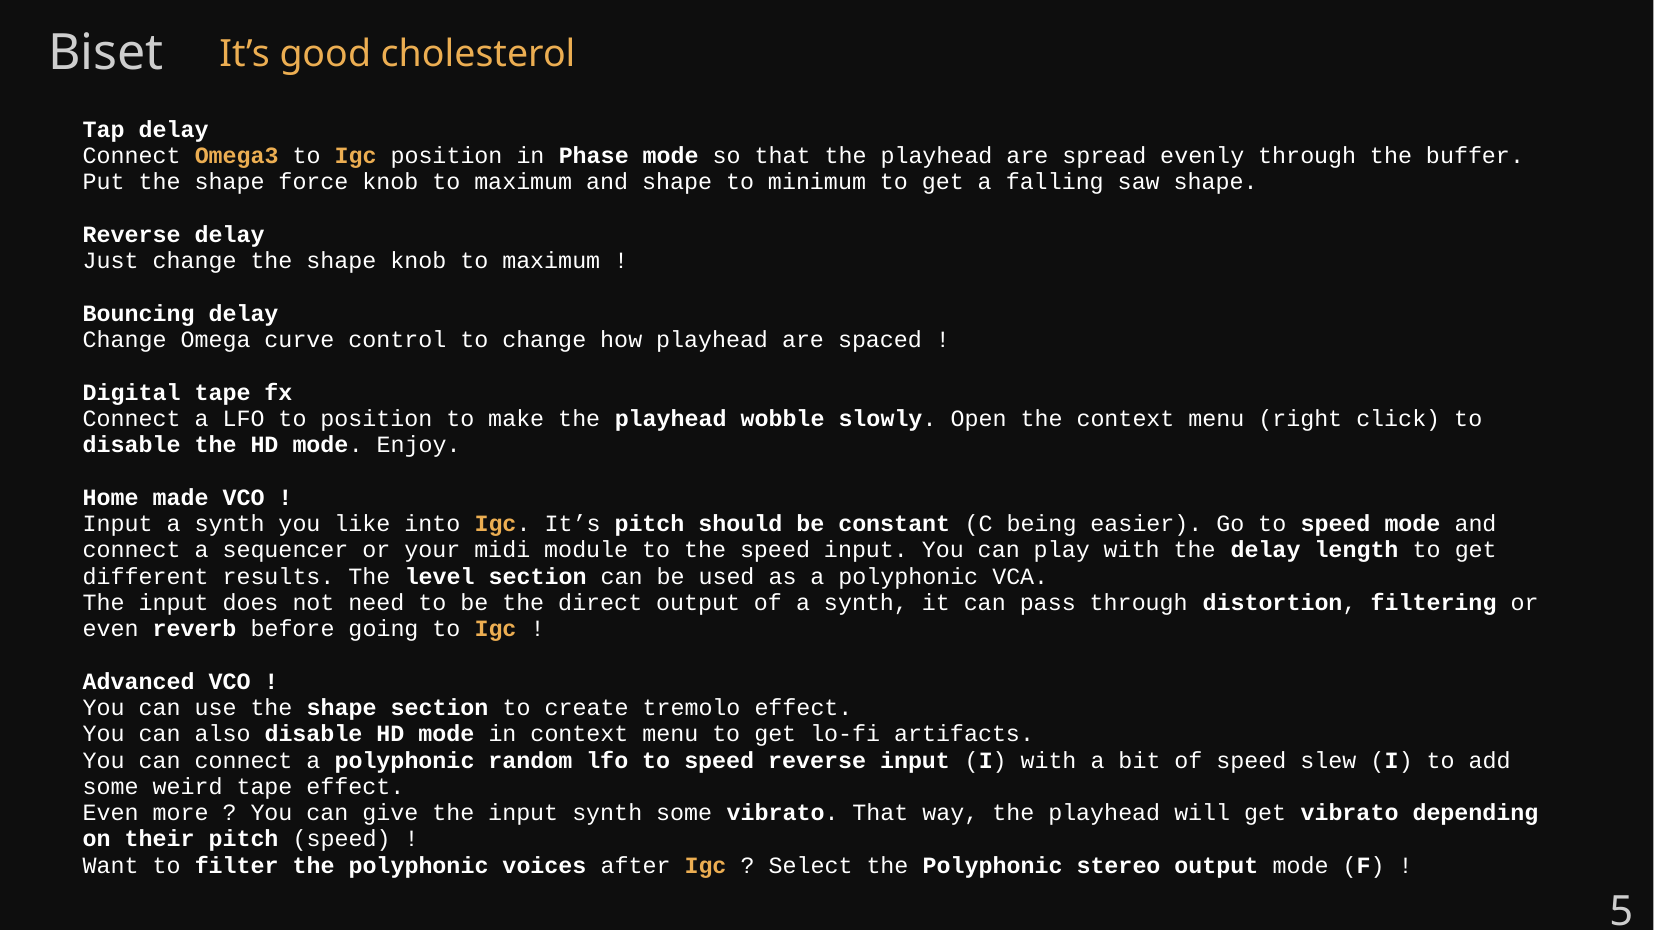

Biset
It’s good cholesterol
# Tap delay
Connect Omega3 to Igc position in Phase mode so that the playhead are spread evenly through the buffer. Put the shape force knob to maximum and shape to minimum to get a falling saw shape.
Reverse delay
Just change the shape knob to maximum !
Bouncing delay
Change Omega curve control to change how playhead are spaced !
Digital tape fx
Connect a LFO to position to make the playhead wobble slowly. Open the context menu (right click) to disable the HD mode. Enjoy.
Home made VCO !
Input a synth you like into Igc. It’s pitch should be constant (C being easier). Go to speed mode and connect a sequencer or your midi module to the speed input. You can play with the delay length to get different results. The level section can be used as a polyphonic VCA.
The input does not need to be the direct output of a synth, it can pass through distortion, filtering or even reverb before going to Igc !
Advanced VCO !
You can use the shape section to create tremolo effect.
You can also disable HD mode in context menu to get lo-fi artifacts.
You can connect a polyphonic random lfo to speed reverse input (I) with a bit of speed slew (I) to add some weird tape effect.
Even more ? You can give the input synth some vibrato. That way, the playhead will get vibrato depending on their pitch (speed) !
Want to filter the polyphonic voices after Igc ? Select the Polyphonic stereo output mode (F) !
5